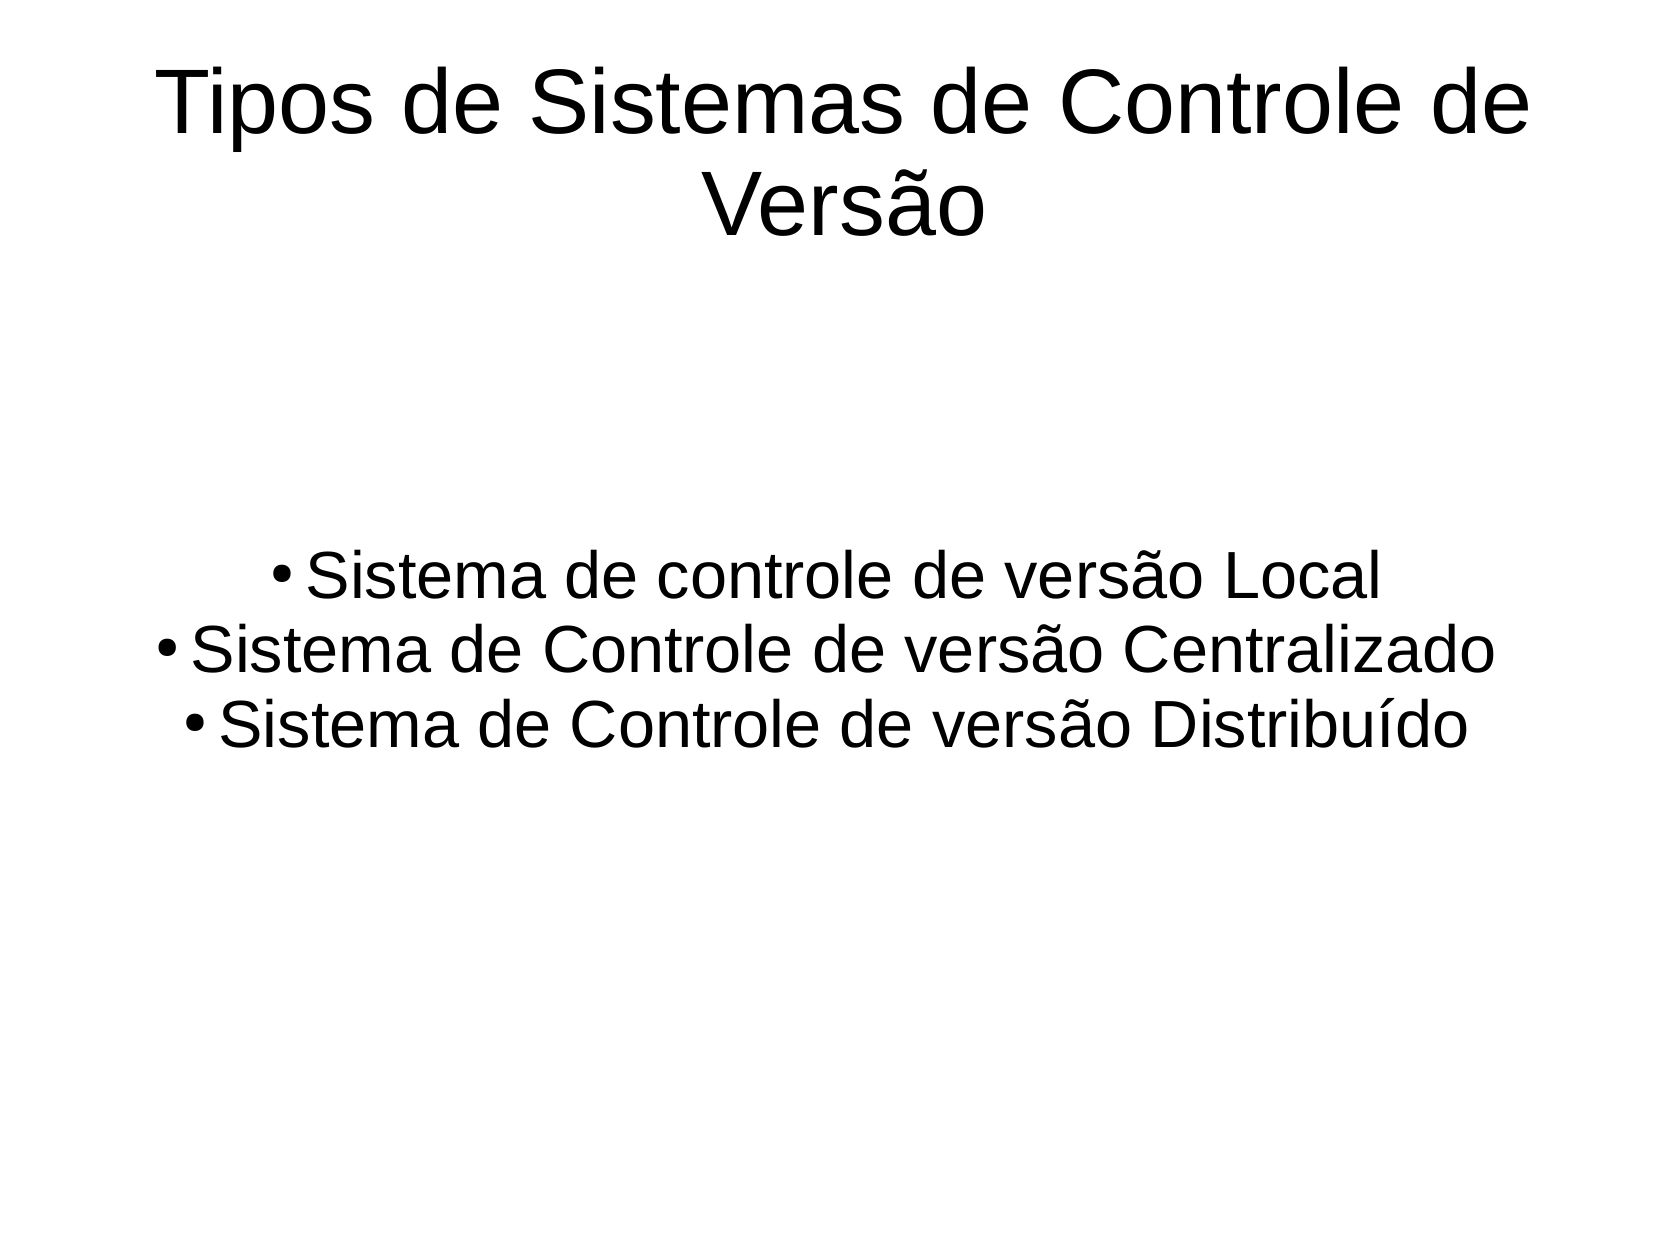

# Tipos de Sistemas de Controle de Versão
Sistema de controle de versão Local
Sistema de Controle de versão Centralizado
Sistema de Controle de versão Distribuído